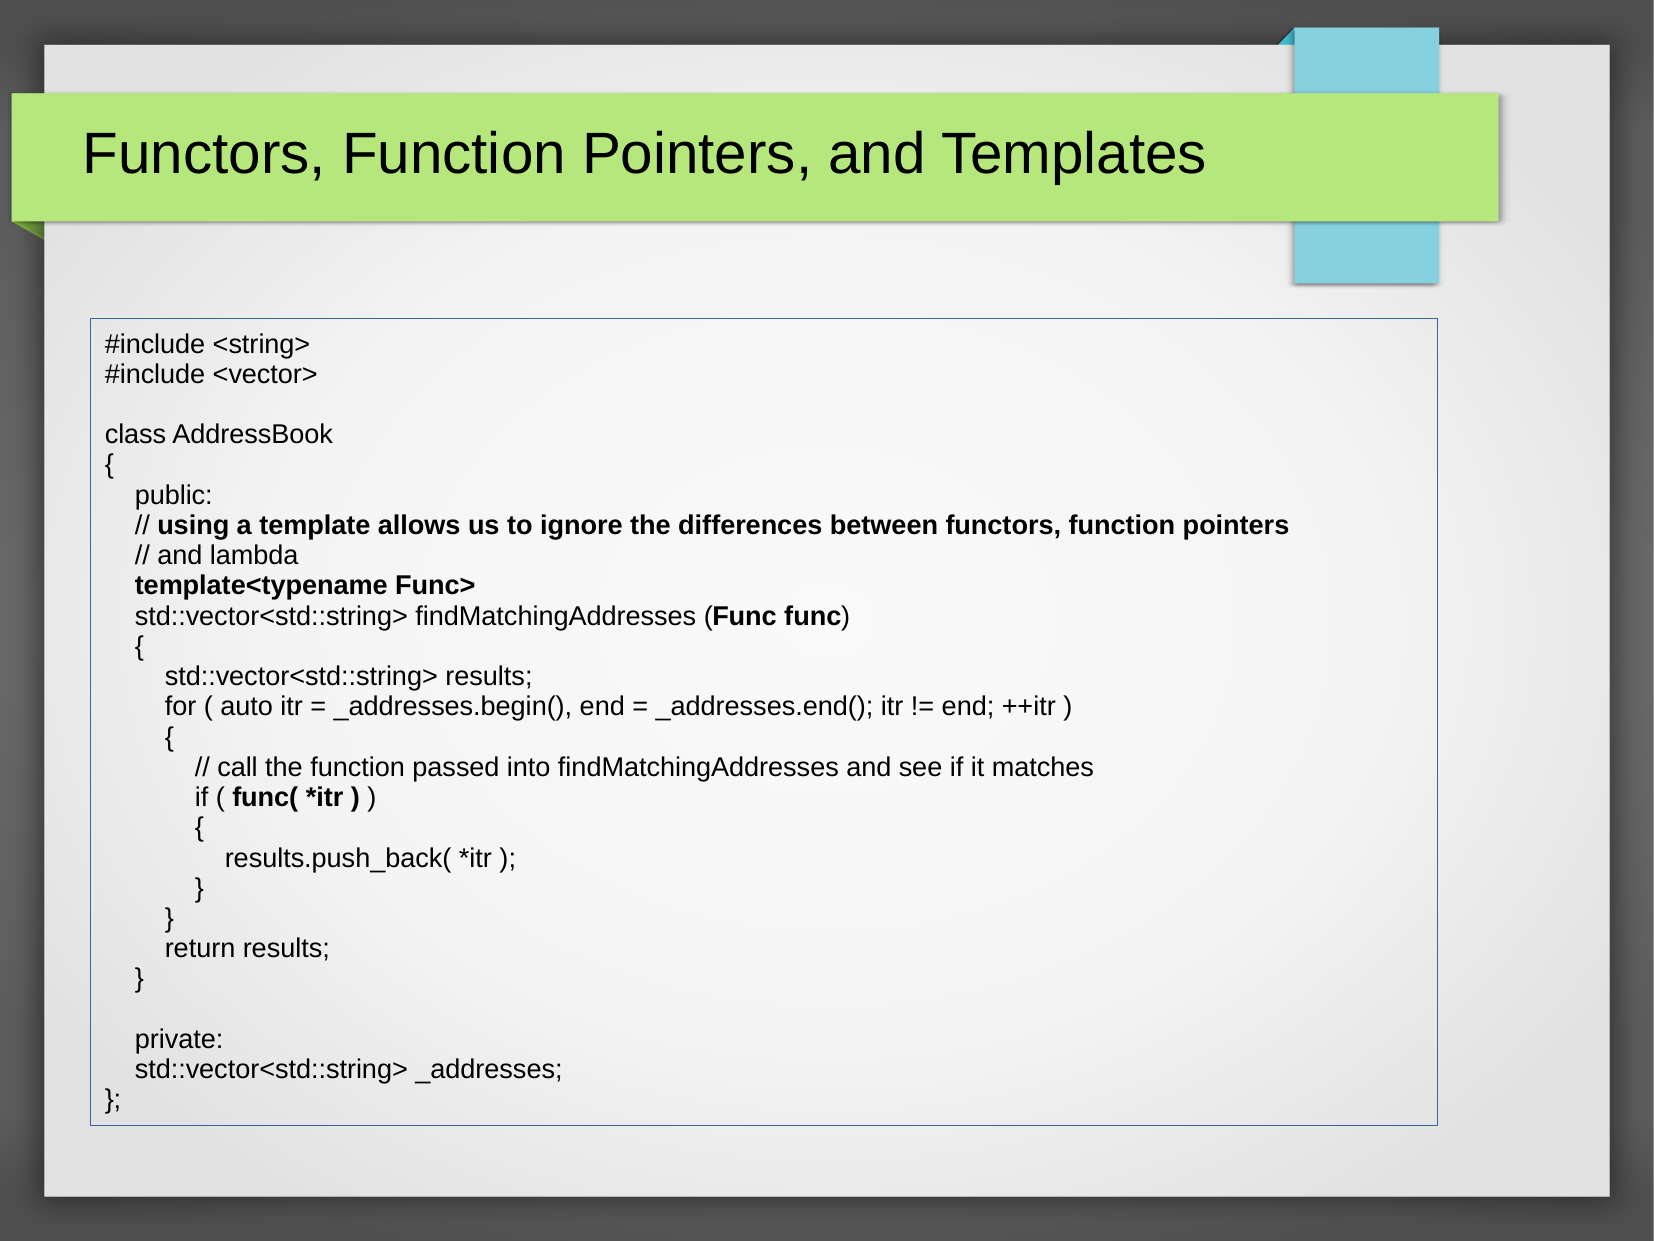

# Functors, Function Pointers, and Templates
#include <string>
#include <vector>
class AddressBook
{
 public:
 // using a template allows us to ignore the differences between functors, function pointers
 // and lambda
 template<typename Func>
 std::vector<std::string> findMatchingAddresses (Func func)
 {
 std::vector<std::string> results;
 for ( auto itr = _addresses.begin(), end = _addresses.end(); itr != end; ++itr )
 {
 // call the function passed into findMatchingAddresses and see if it matches
 if ( func( *itr ) )
 {
 results.push_back( *itr );
 }
 }
 return results;
 }
 private:
 std::vector<std::string> _addresses;
};